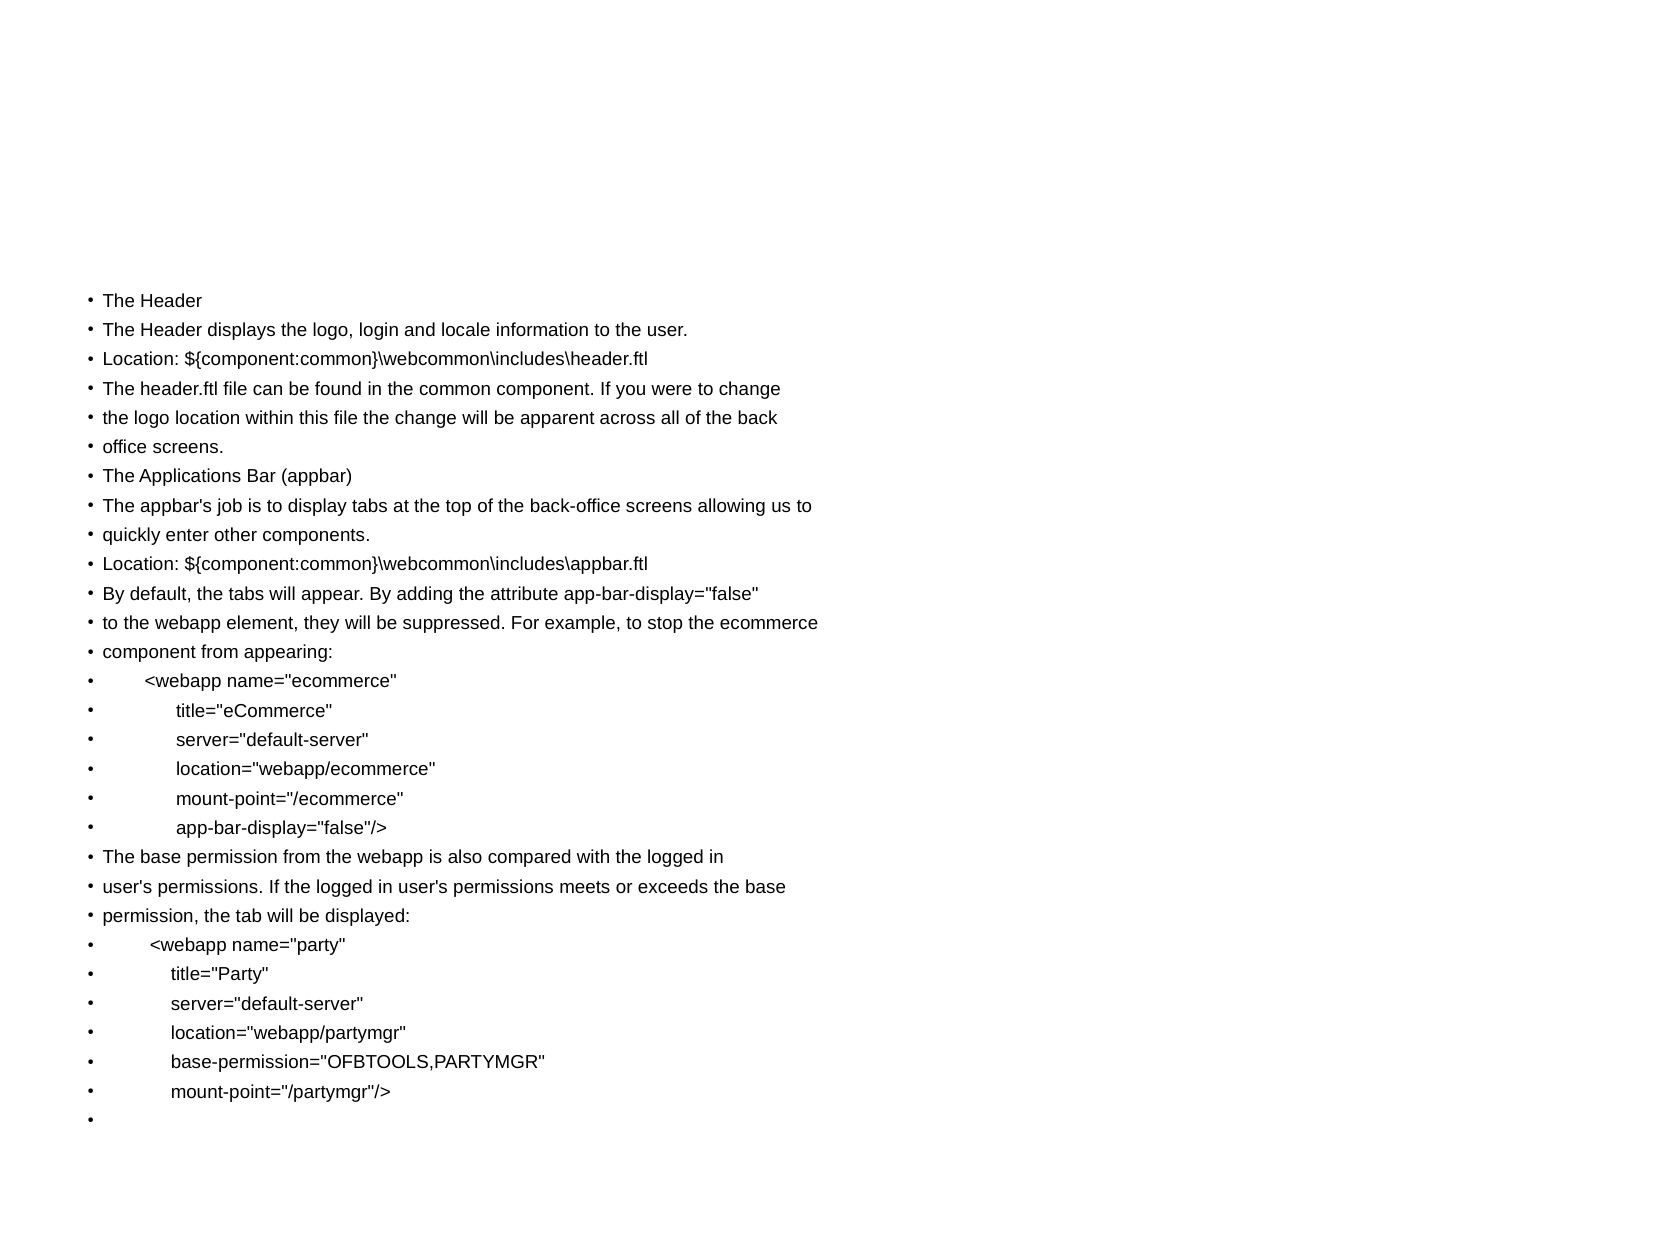

#
The Header
The Header displays the logo, login and locale information to the user.
Location: ${component:common}\webcommon\includes\header.ftl
The header.ftl file can be found in the common component. If you were to change
the logo location within this file the change will be apparent across all of the back
office screens.
The Applications Bar (appbar)
The appbar's job is to display tabs at the top of the back-office screens allowing us to
quickly enter other components.
Location: ${component:common}\webcommon\includes\appbar.ftl
By default, the tabs will appear. By adding the attribute app-bar-display="false"
to the webapp element, they will be suppressed. For example, to stop the ecommerce
component from appearing:
 <webapp name="ecommerce"
 title="eCommerce"
 server="default-server"
 location="webapp/ecommerce"
 mount-point="/ecommerce"
 app-bar-display="false"/>
The base permission from the webapp is also compared with the logged in
user's permissions. If the logged in user's permissions meets or exceeds the base
permission, the tab will be displayed:
 <webapp name="party"
 title="Party"
 server="default-server"
 location="webapp/partymgr"
 base-permission="OFBTOOLS,PARTYMGR"
 mount-point="/partymgr"/>